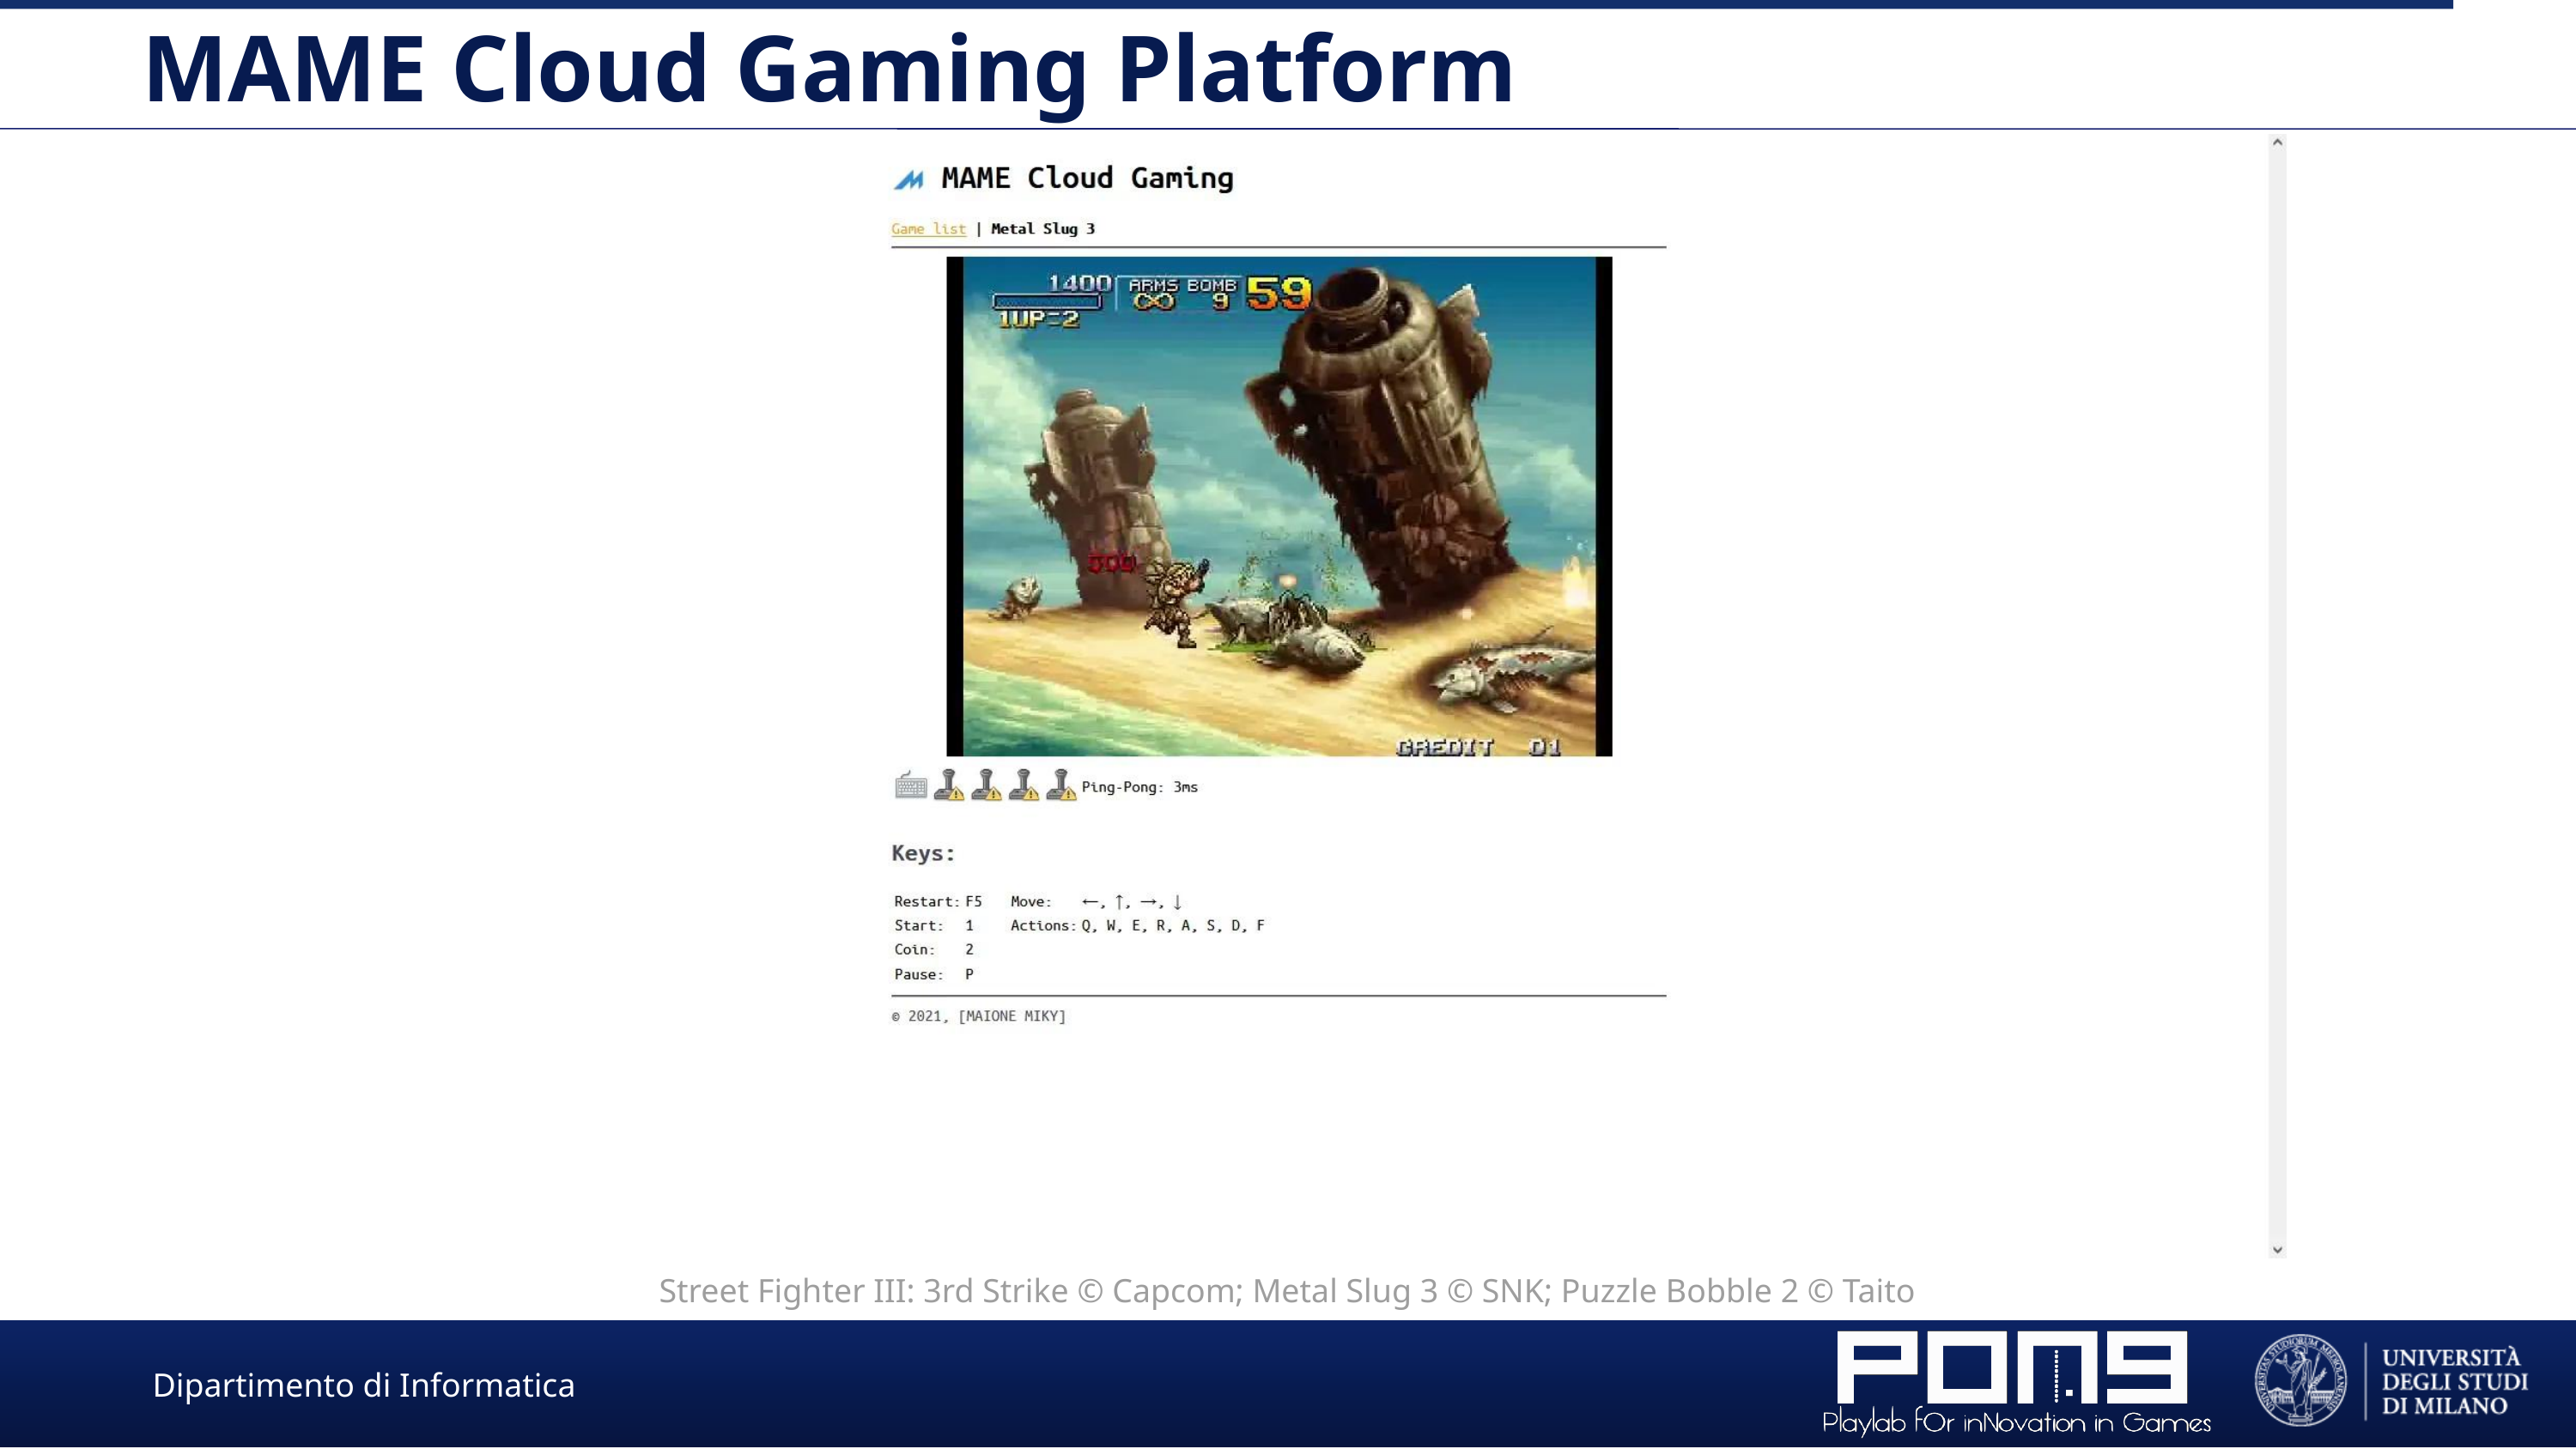

# MAME Cloud Gaming Platform
Street Fighter III: 3rd Strike © Capcom; Metal Slug 3 © SNK; Puzzle Bobble 2 © Taito
Dipartimento di Informatica